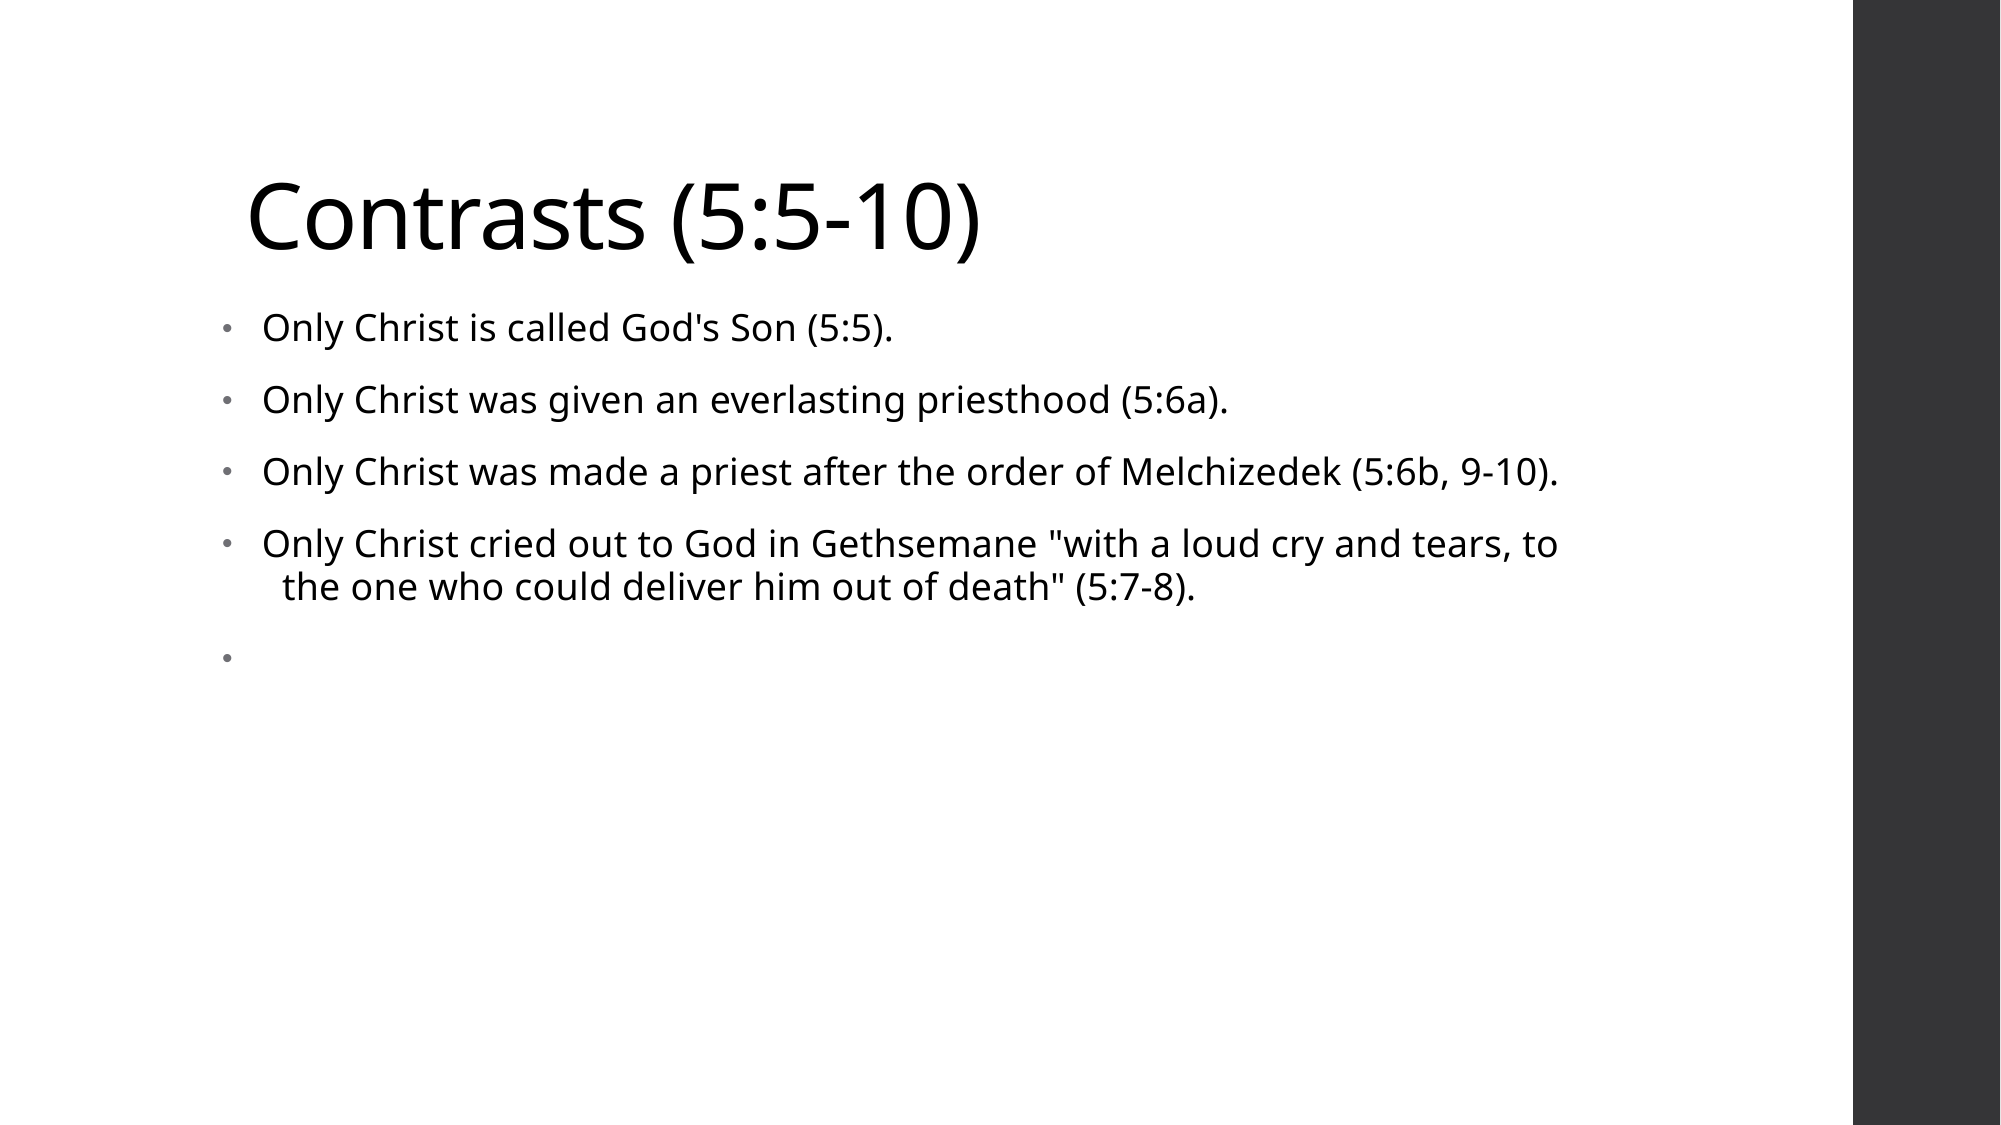

# Contrasts (5:5-10)
 Only Christ is called God's Son (5:5).
 Only Christ was given an everlasting priesthood (5:6a).
 Only Christ was made a priest after the order of Melchizedek (5:6b, 9-10).
 Only Christ cried out to God in Gethsemane "with a loud cry and tears, to the one who could deliver him out of death" (5:7-8).